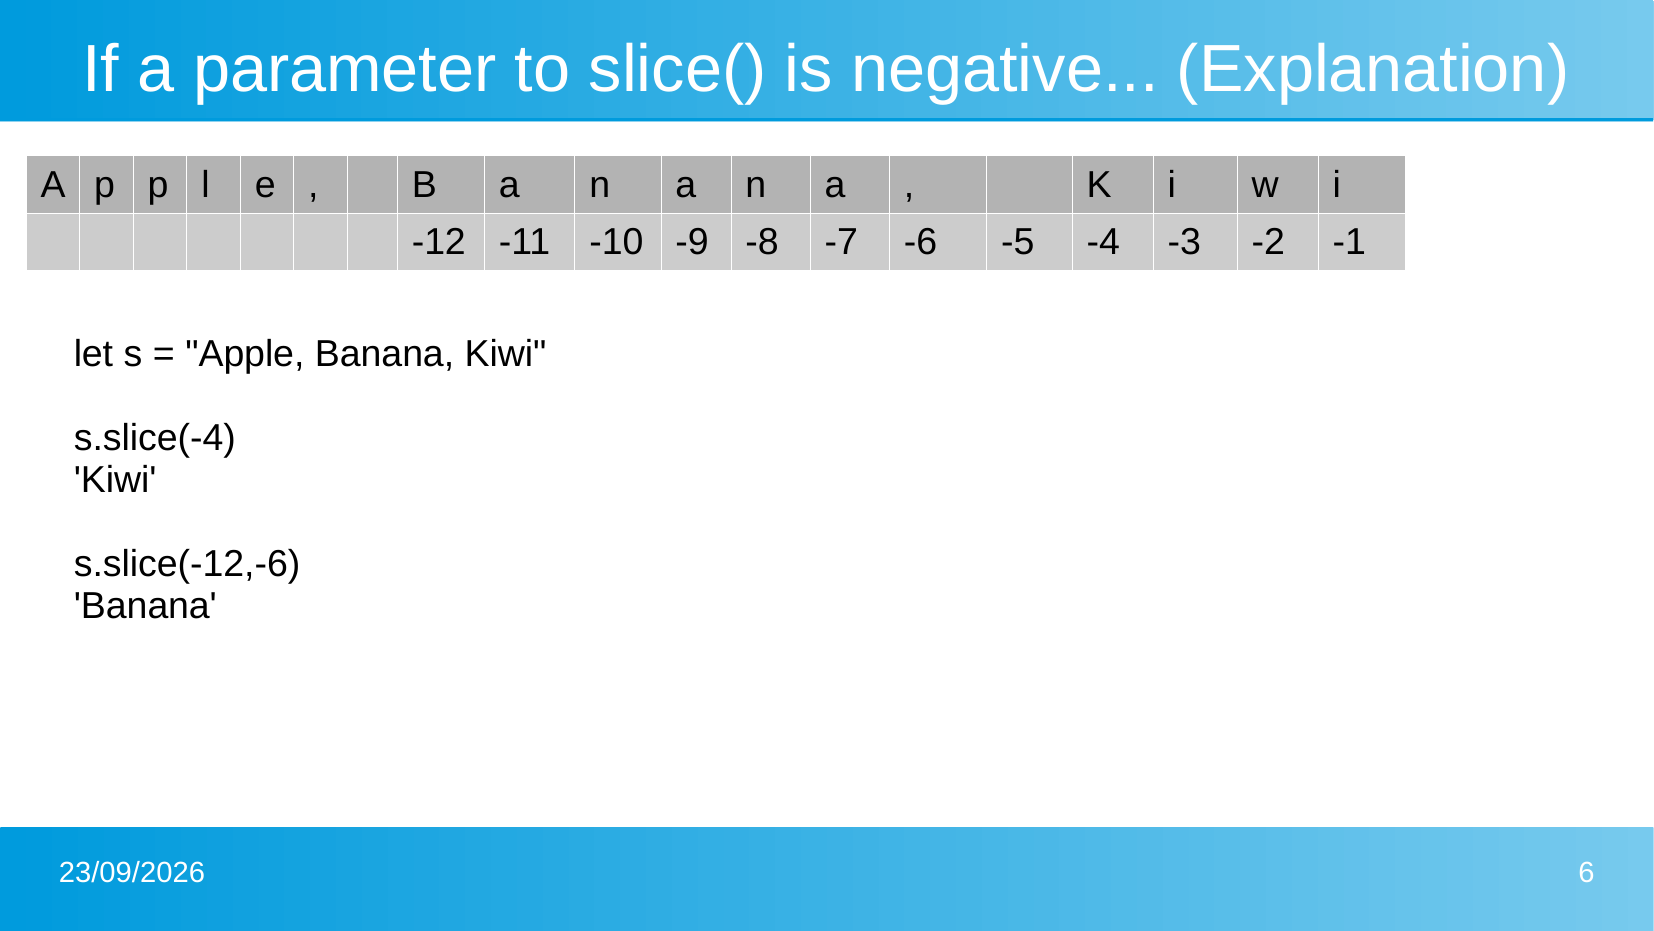

# If a parameter to slice() is negative... (Explanation)
| A | p | p | l | e | , | | B | a | n | a | n | a | , | | K | i | w | i |
| --- | --- | --- | --- | --- | --- | --- | --- | --- | --- | --- | --- | --- | --- | --- | --- | --- | --- | --- |
| | | | | | | | -12 | -11 | -10 | -9 | -8 | -7 | -6 | -5 | -4 | -3 | -2 | -1 |
let s = "Apple, Banana, Kiwi"
s.slice(-4)
'Kiwi'
s.slice(-12,-6)
'Banana'
6